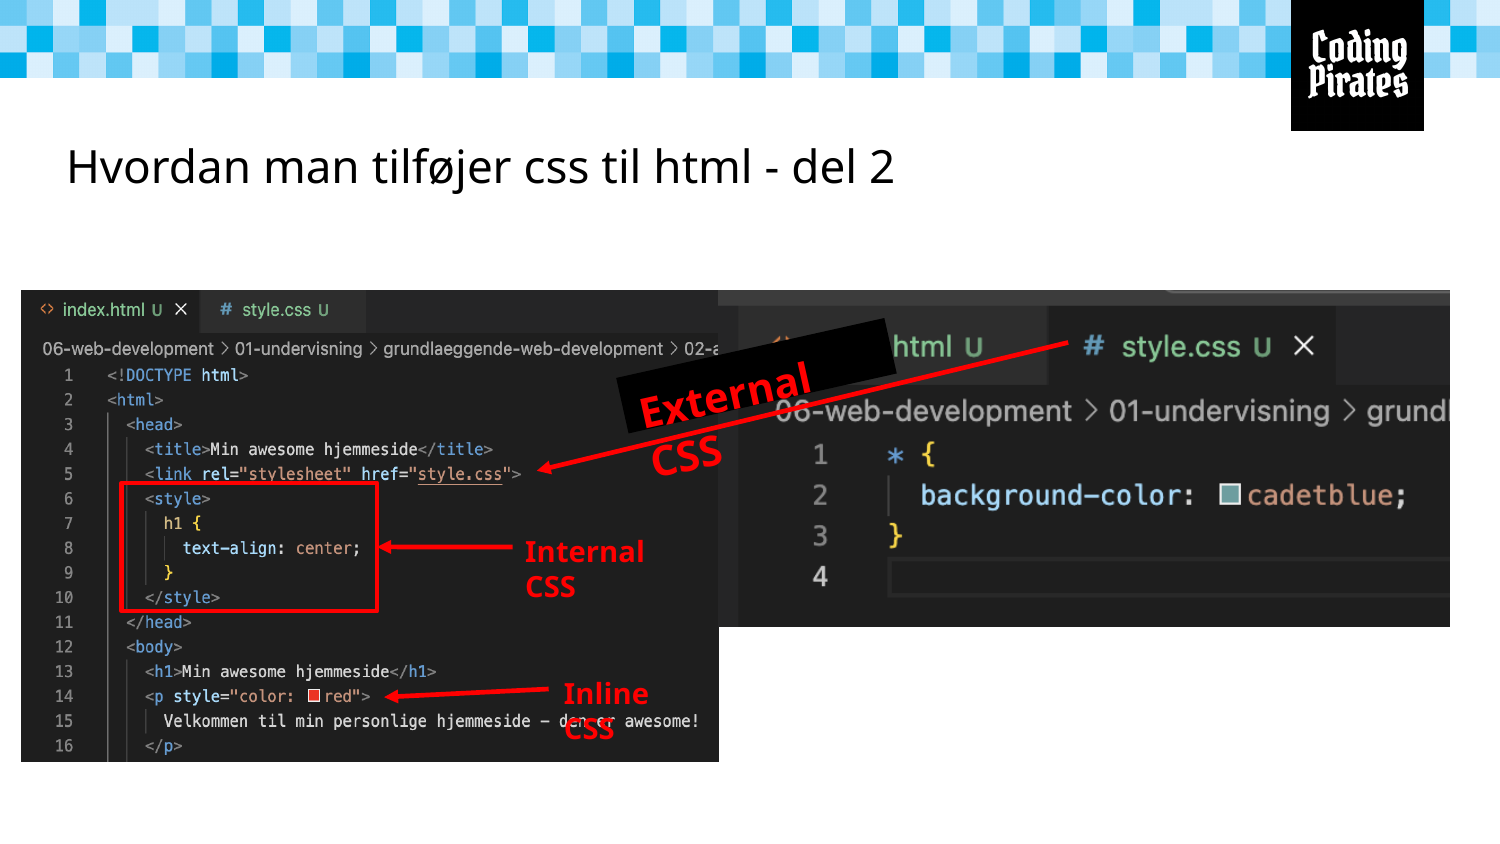

# Hvordan man tilføjer css til html - del 2
External CSS
Internal CSS
Inline CSS